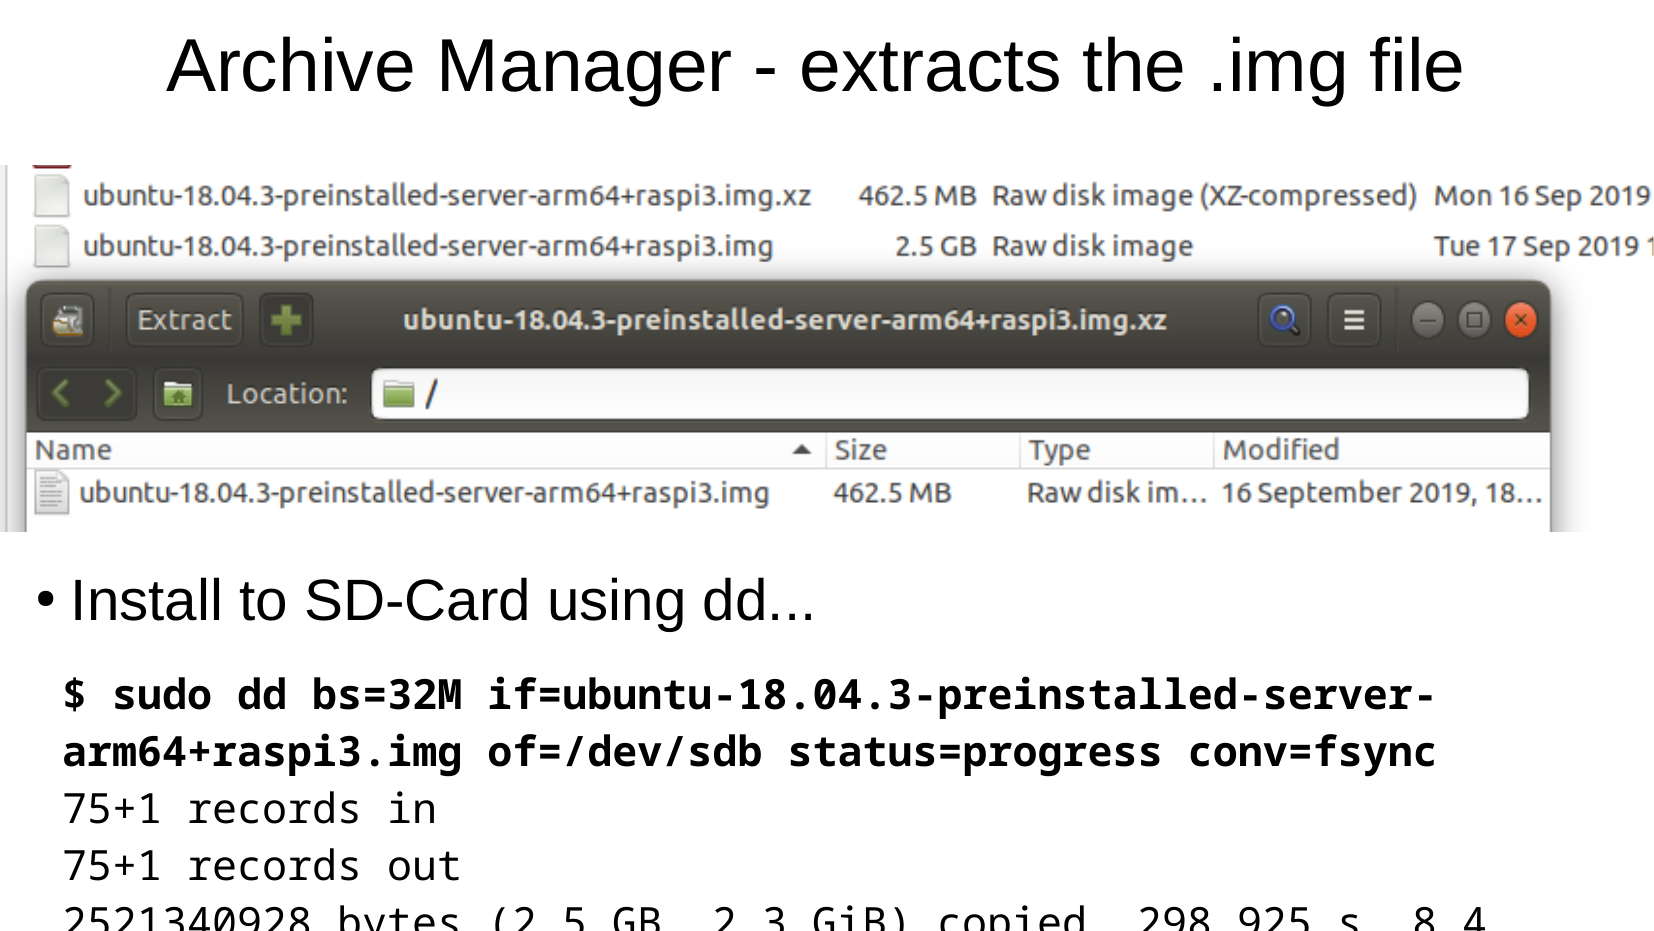

# Archive Manager - extracts the .img file
Install to SD-Card using dd...
$ sudo dd bs=32M if=ubuntu-18.04.3-preinstalled-server-arm64+raspi3.img of=/dev/sdb status=progress conv=fsync
75+1 records in
75+1 records out
2521340928 bytes (2.5 GB, 2.3 GiB) copied, 298.925 s, 8.4 MB/s